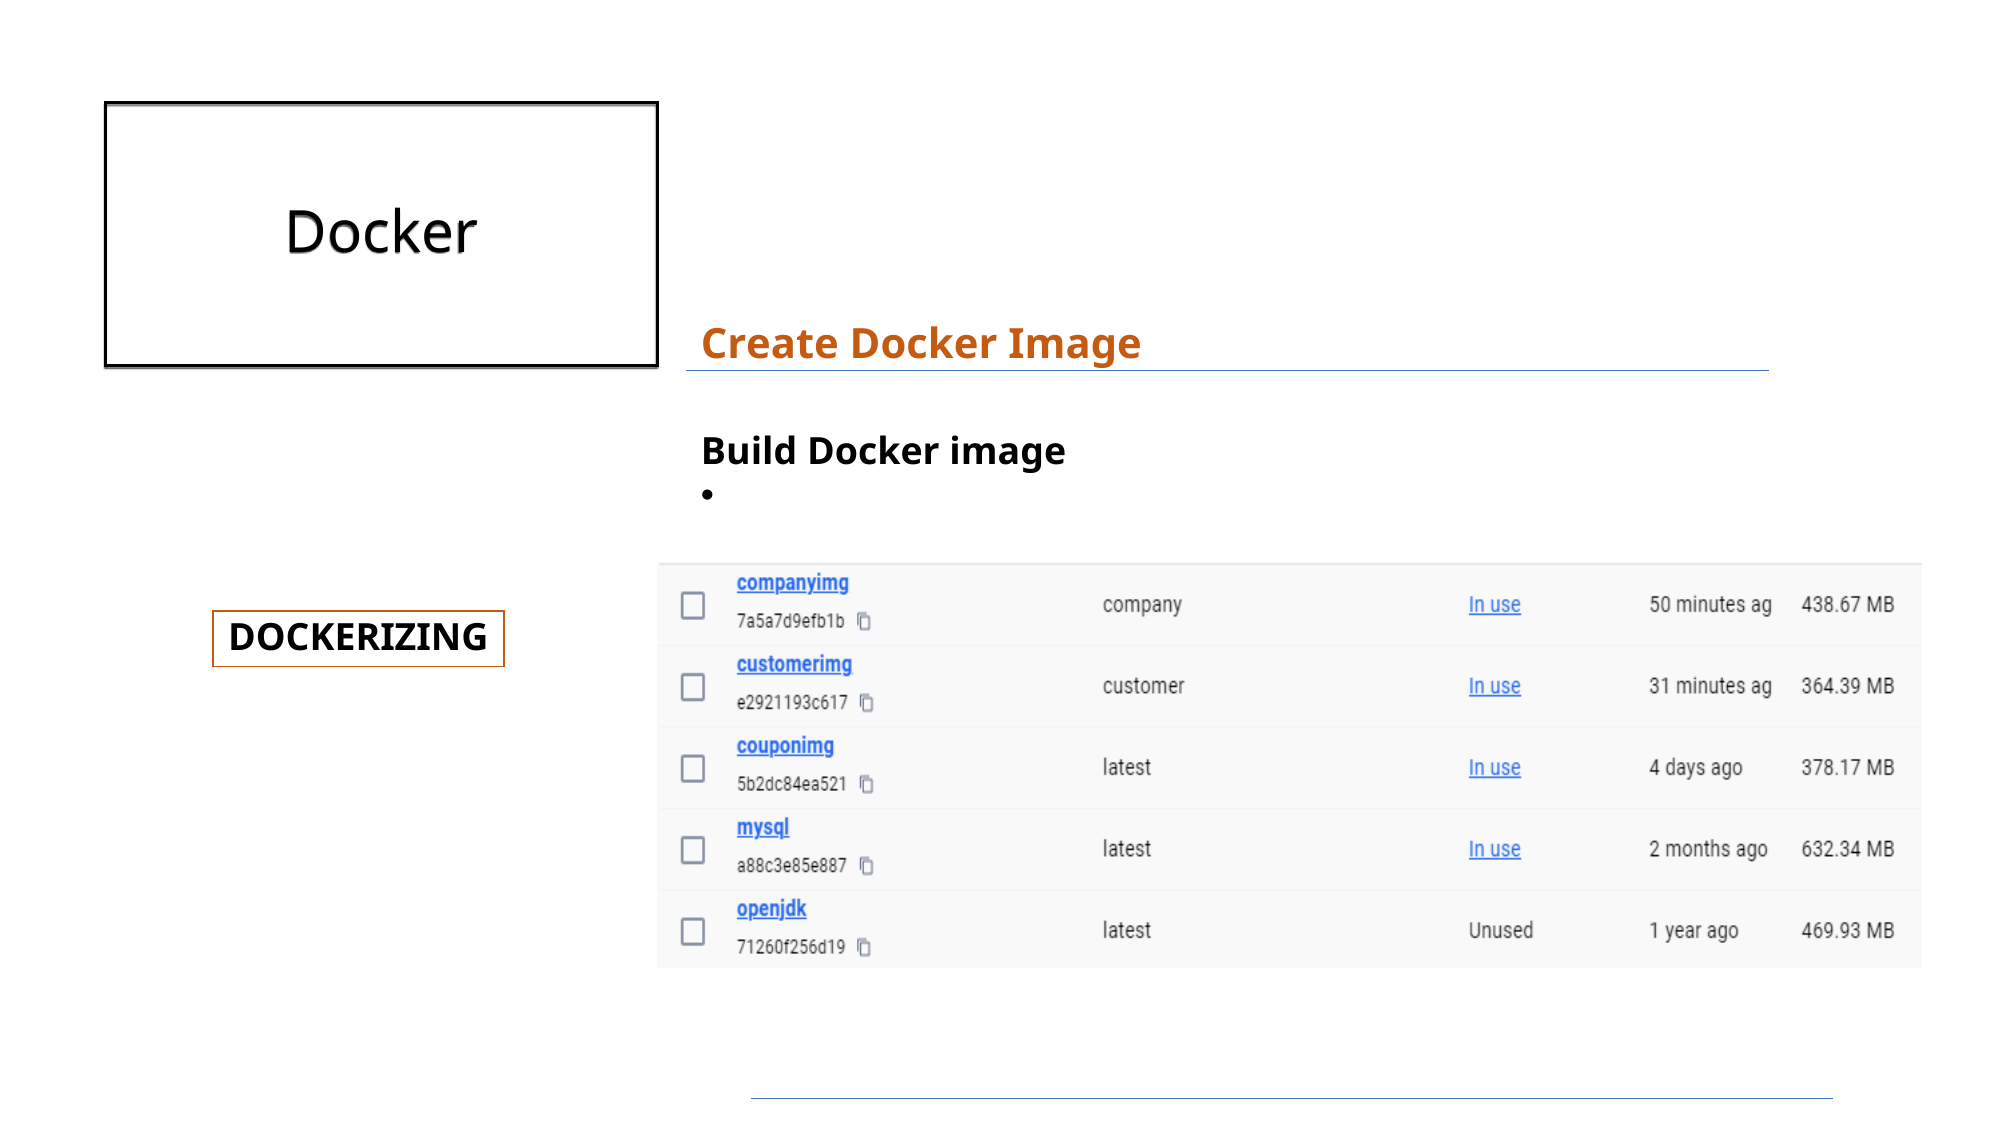

# Docker
Create Docker Image
Build Docker image
DOCKERIZING